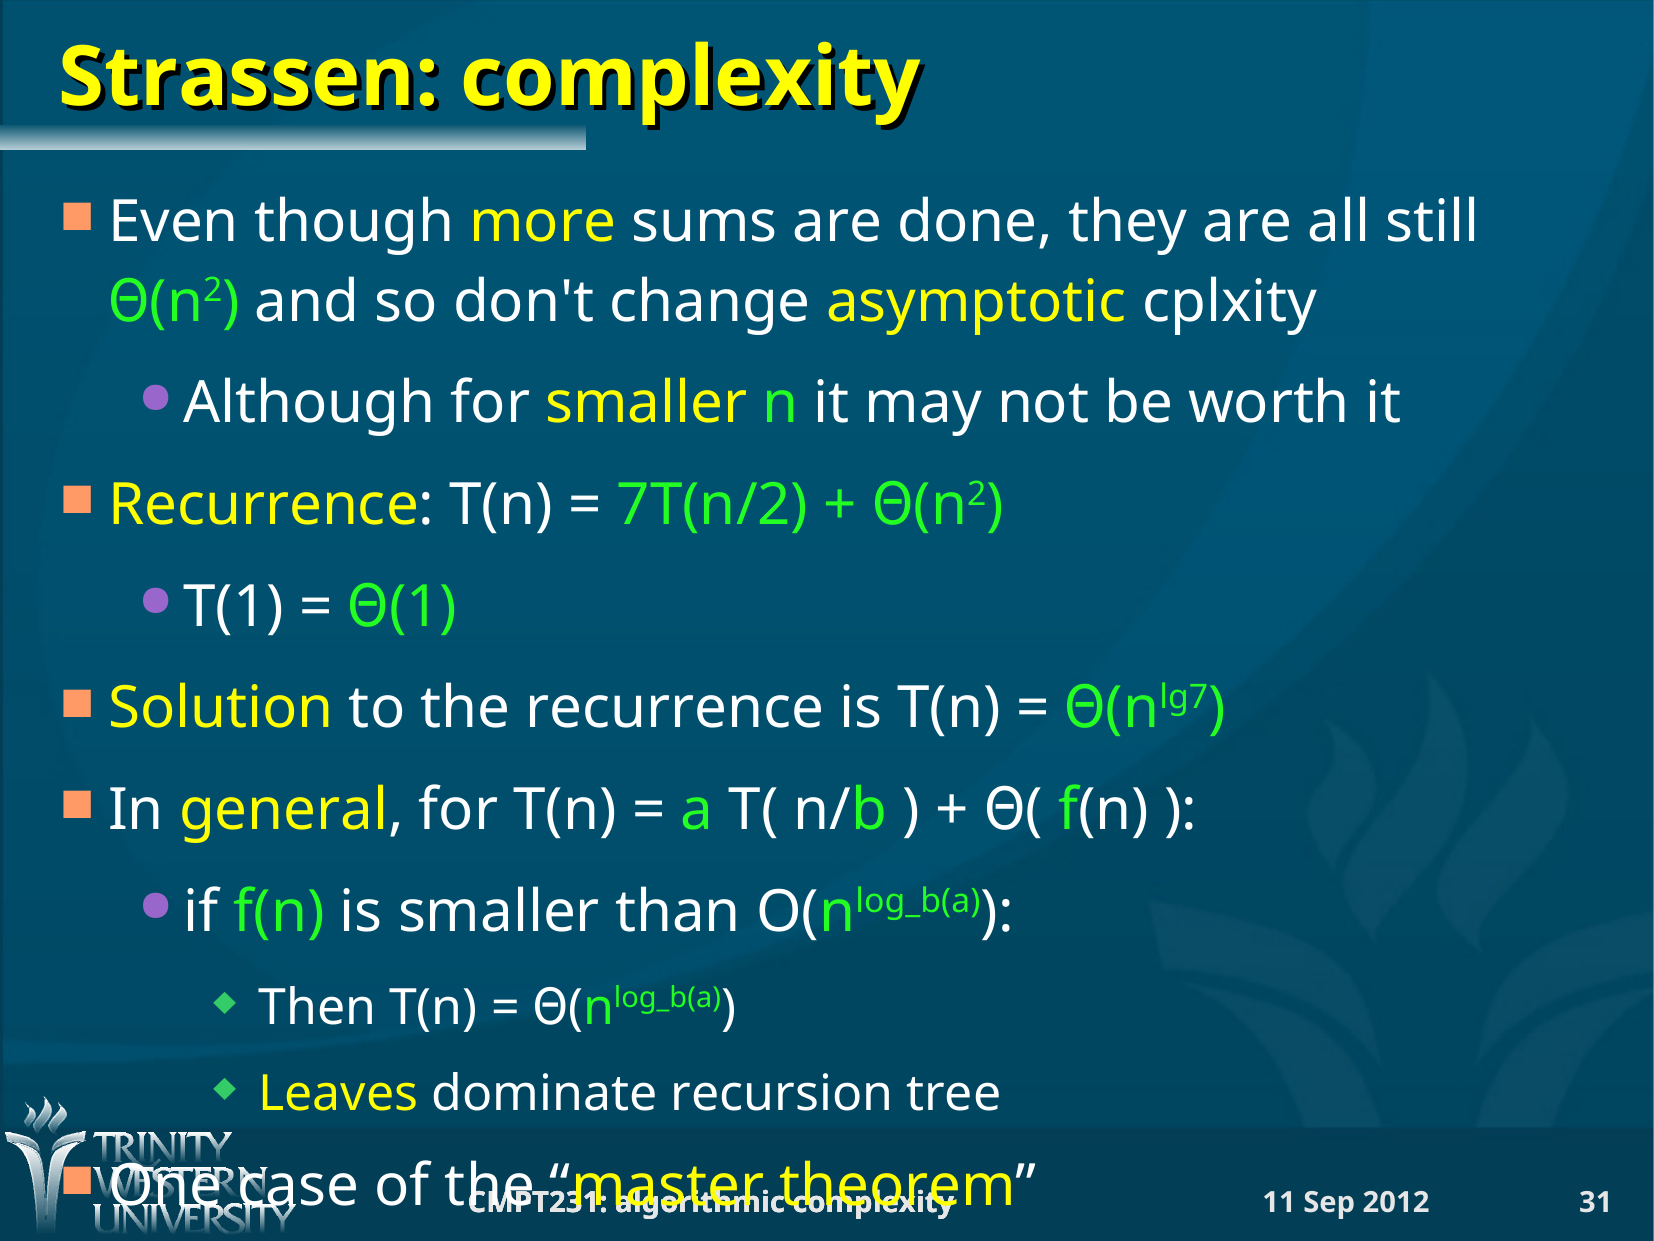

# Strassen: complexity
Even though more sums are done, they are all still Θ(n2) and so don't change asymptotic cplxity
Although for smaller n it may not be worth it
Recurrence: T(n) = 7T(n/2) + Θ(n2)
T(1) = Θ(1)
Solution to the recurrence is T(n) = Θ(nlg7)
In general, for T(n) = a T( n/b ) + Θ( f(n) ):
if f(n) is smaller than O(nlog_b(a)):
Then T(n) = Θ(nlog_b(a))
Leaves dominate recursion tree
One case of the “master theorem”
CMPT231: algorithmic complexity
11 Sep 2012
31